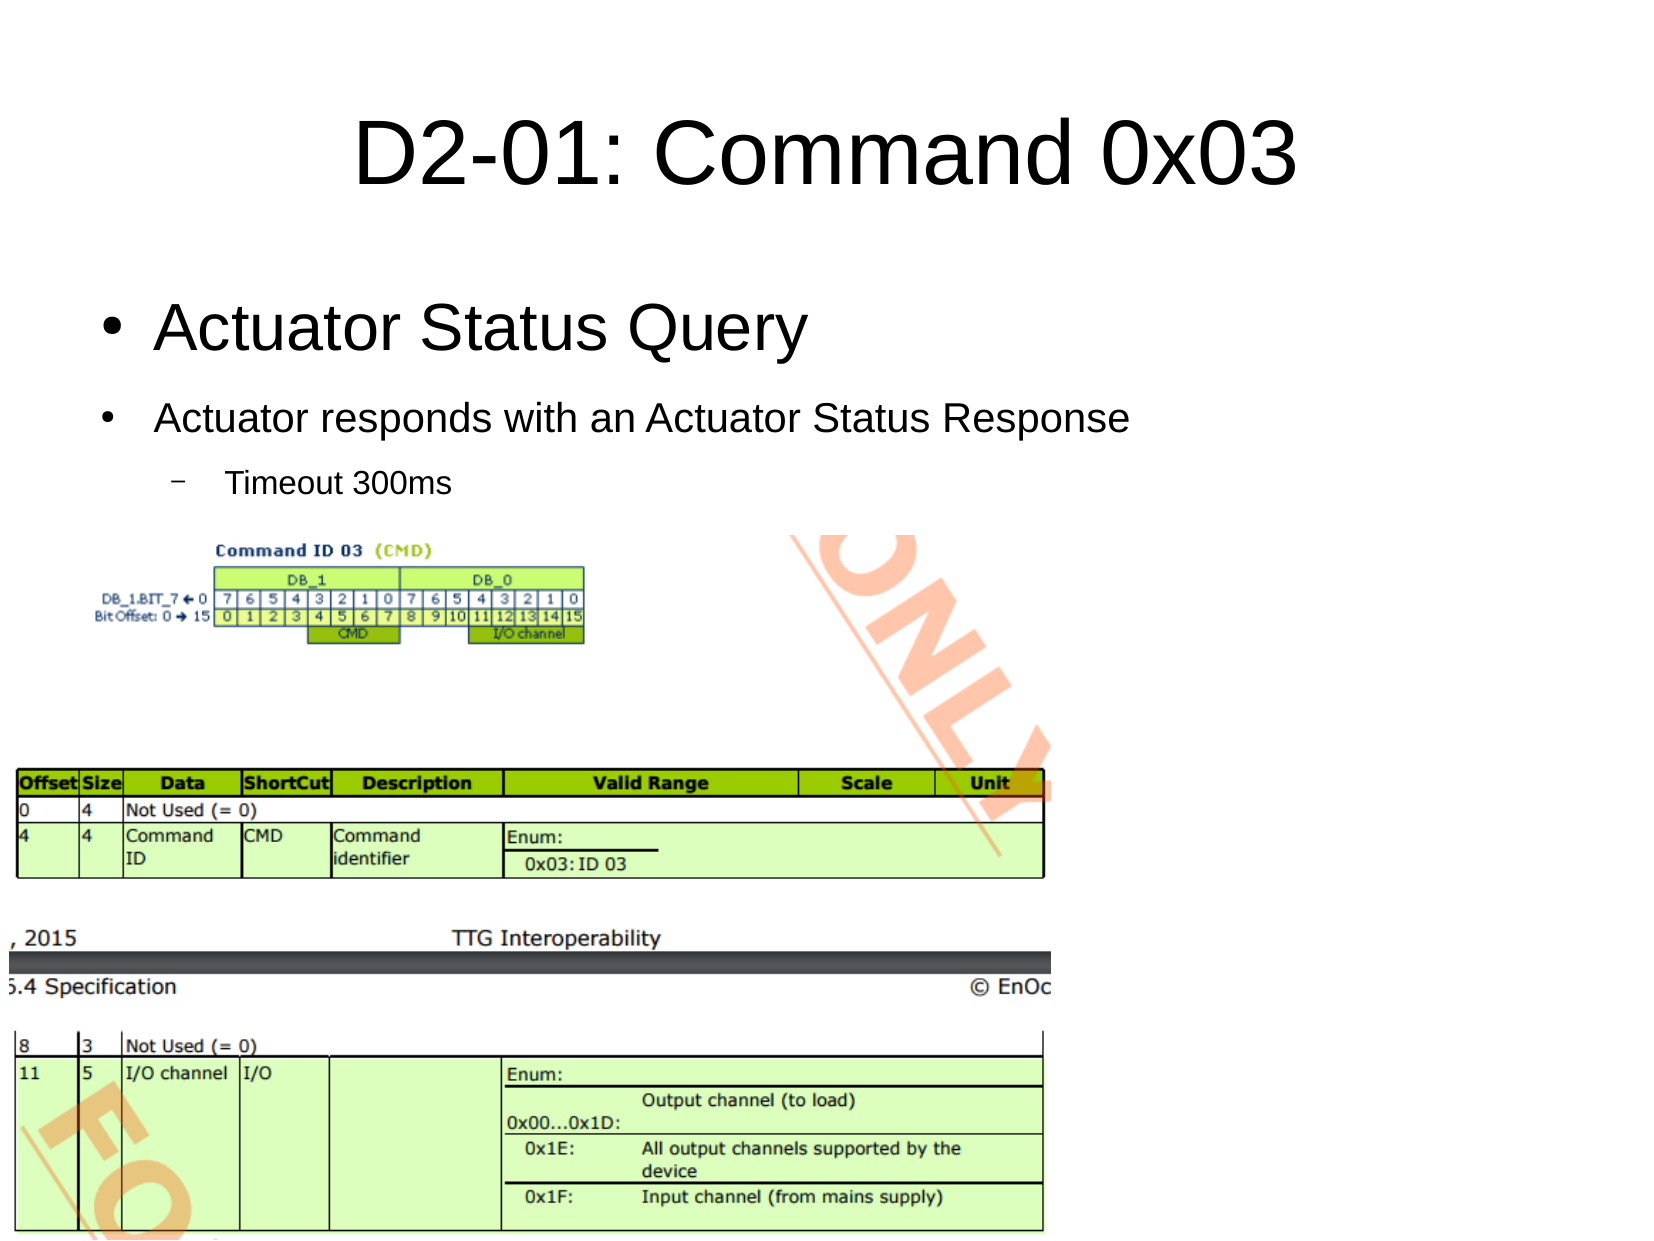

# D2-01: Command 0x03
Actuator Status Query
Actuator responds with an Actuator Status Response
Timeout 300ms